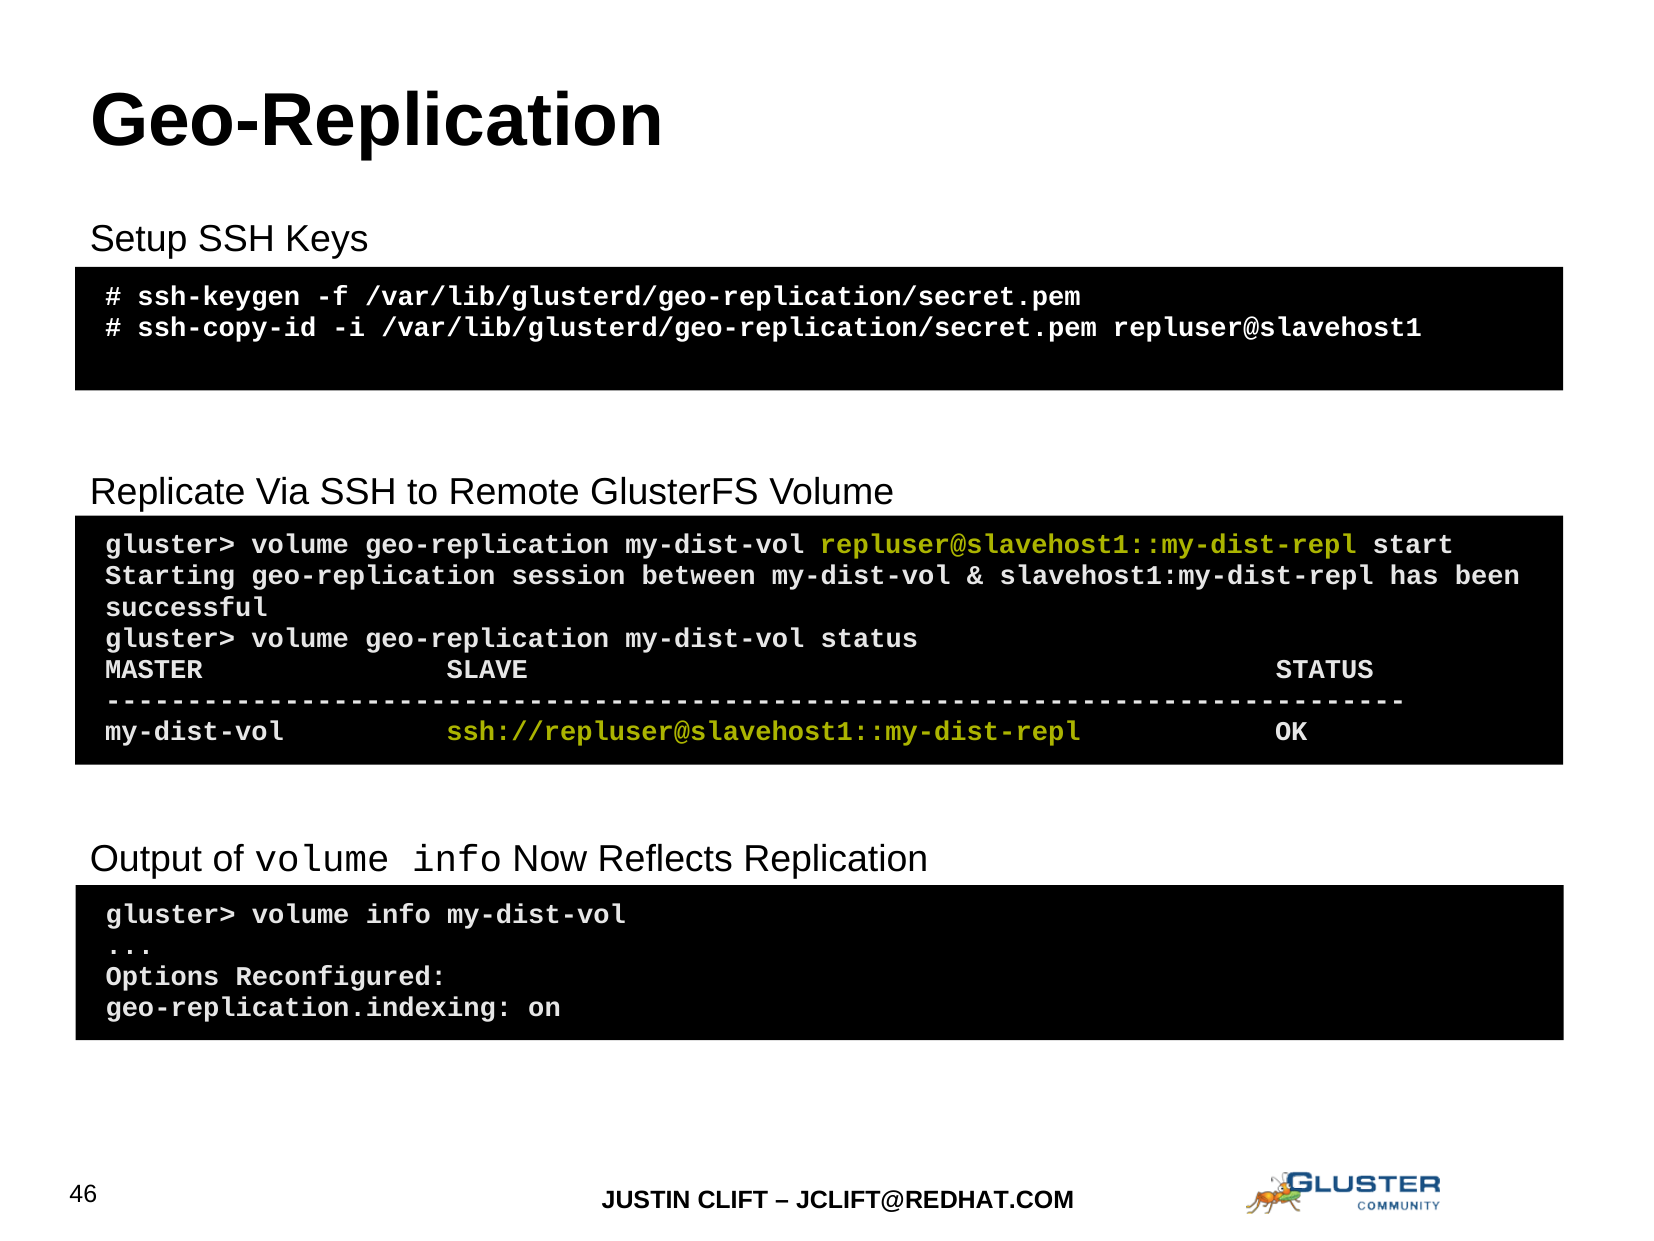

# Geo-Replication
Setup SSH Keys
# ssh-keygen -f /var/lib/glusterd/geo-replication/secret.pem
# ssh-copy-id -i /var/lib/glusterd/geo-replication/secret.pem repluser@slavehost1
Replicate Via SSH to Remote GlusterFS Volume
gluster> volume geo-replication my-dist-vol repluser@slavehost1::my-dist-repl start
Starting geo-replication session between my-dist-vol & slavehost1:my-dist-repl has been successful
gluster> volume geo-replication my-dist-vol status
MASTER SLAVE STATUS
--------------------------------------------------------------------------------
my-dist-vol ssh://repluser@slavehost1::my-dist-repl OK
Output of volume info Now Reflects Replication
gluster> volume info my-dist-vol
...
Options Reconfigured:
geo-replication.indexing: on